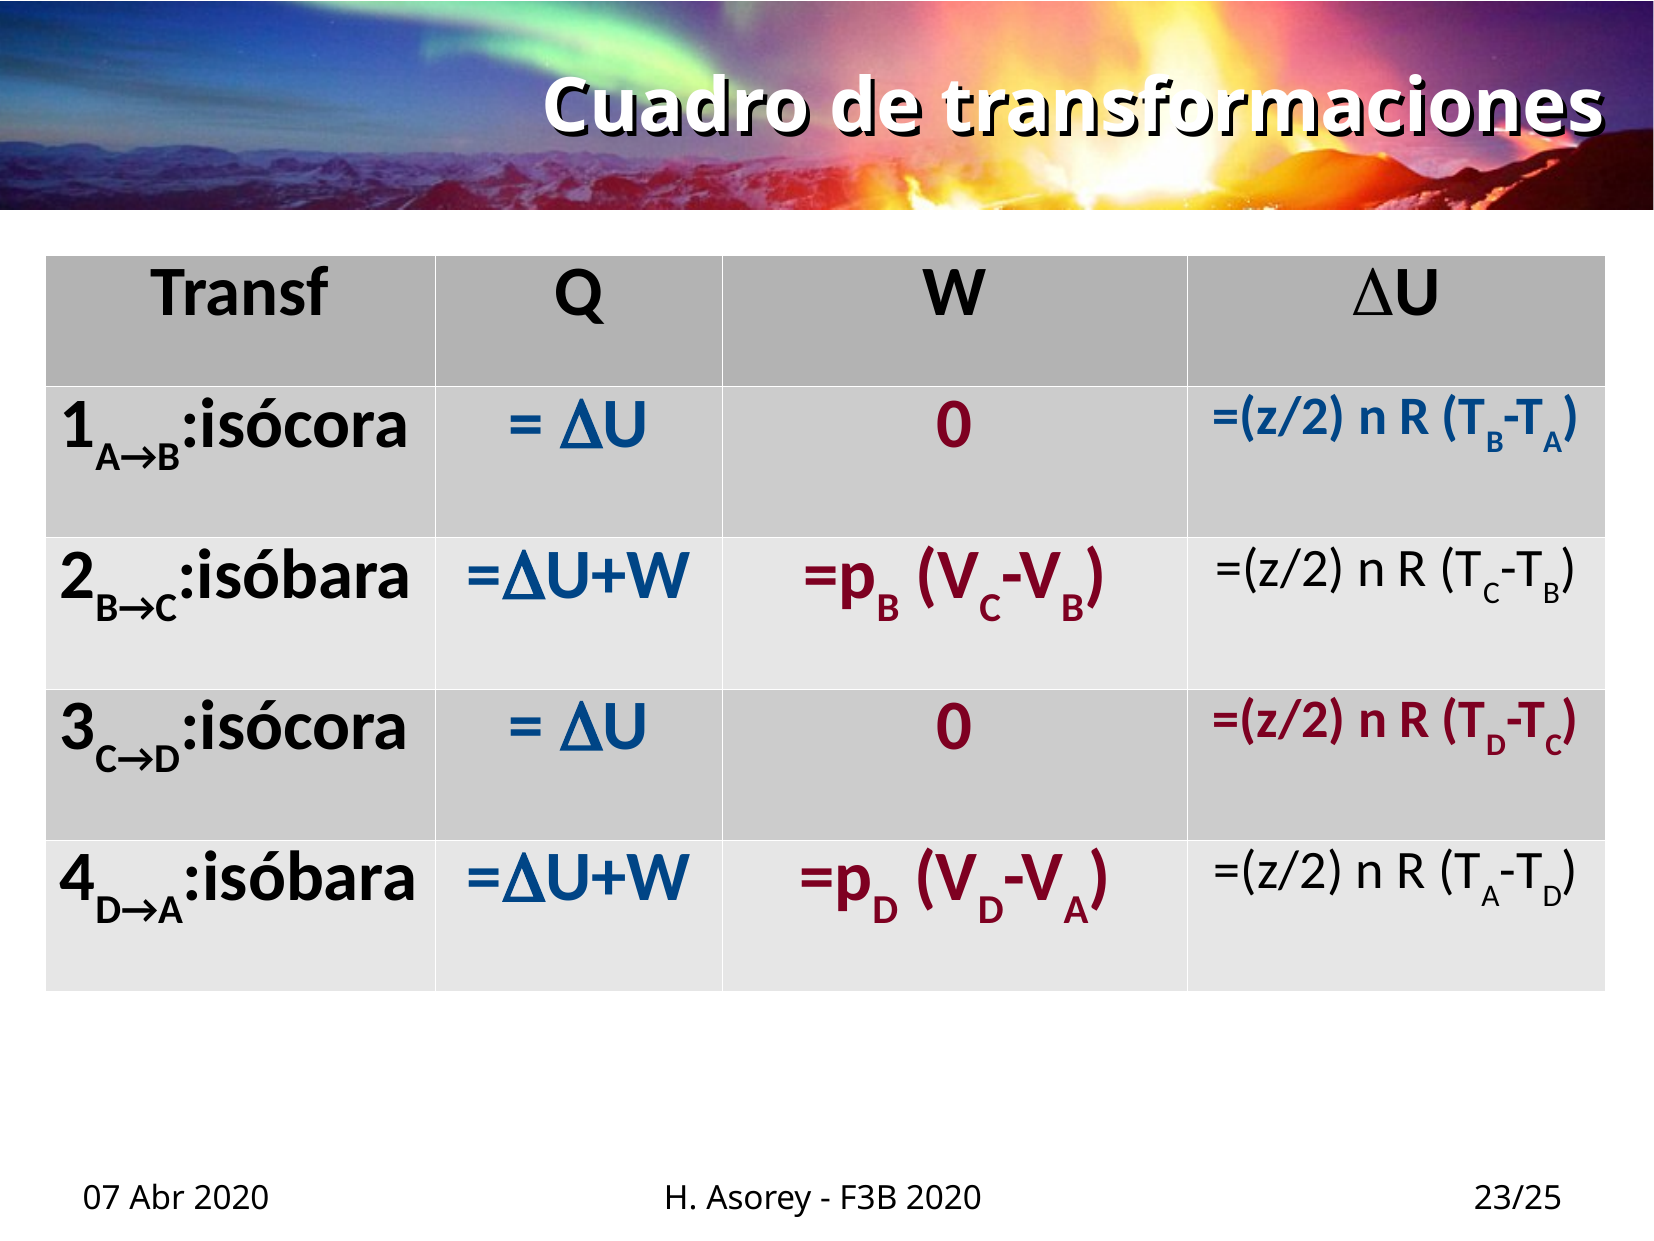

# Cuadro de transformaciones
| Transf | Q | W | DU |
| --- | --- | --- | --- |
| 1A→B:isócora | = DU | 0 | =(z/2) n R (TB-TA) |
| 2B→C:isóbara | =DU+W | =pB (VC-VB) | =(z/2) n R (TC-TB) |
| 3C→D:isócora | = DU | 0 | =(z/2) n R (TD-TC) |
| 4D→A:isóbara | =DU+W | =pD (VD-VA) | =(z/2) n R (TA-TD) |
07 Abr 2020
H. Asorey - F3B 2020
23